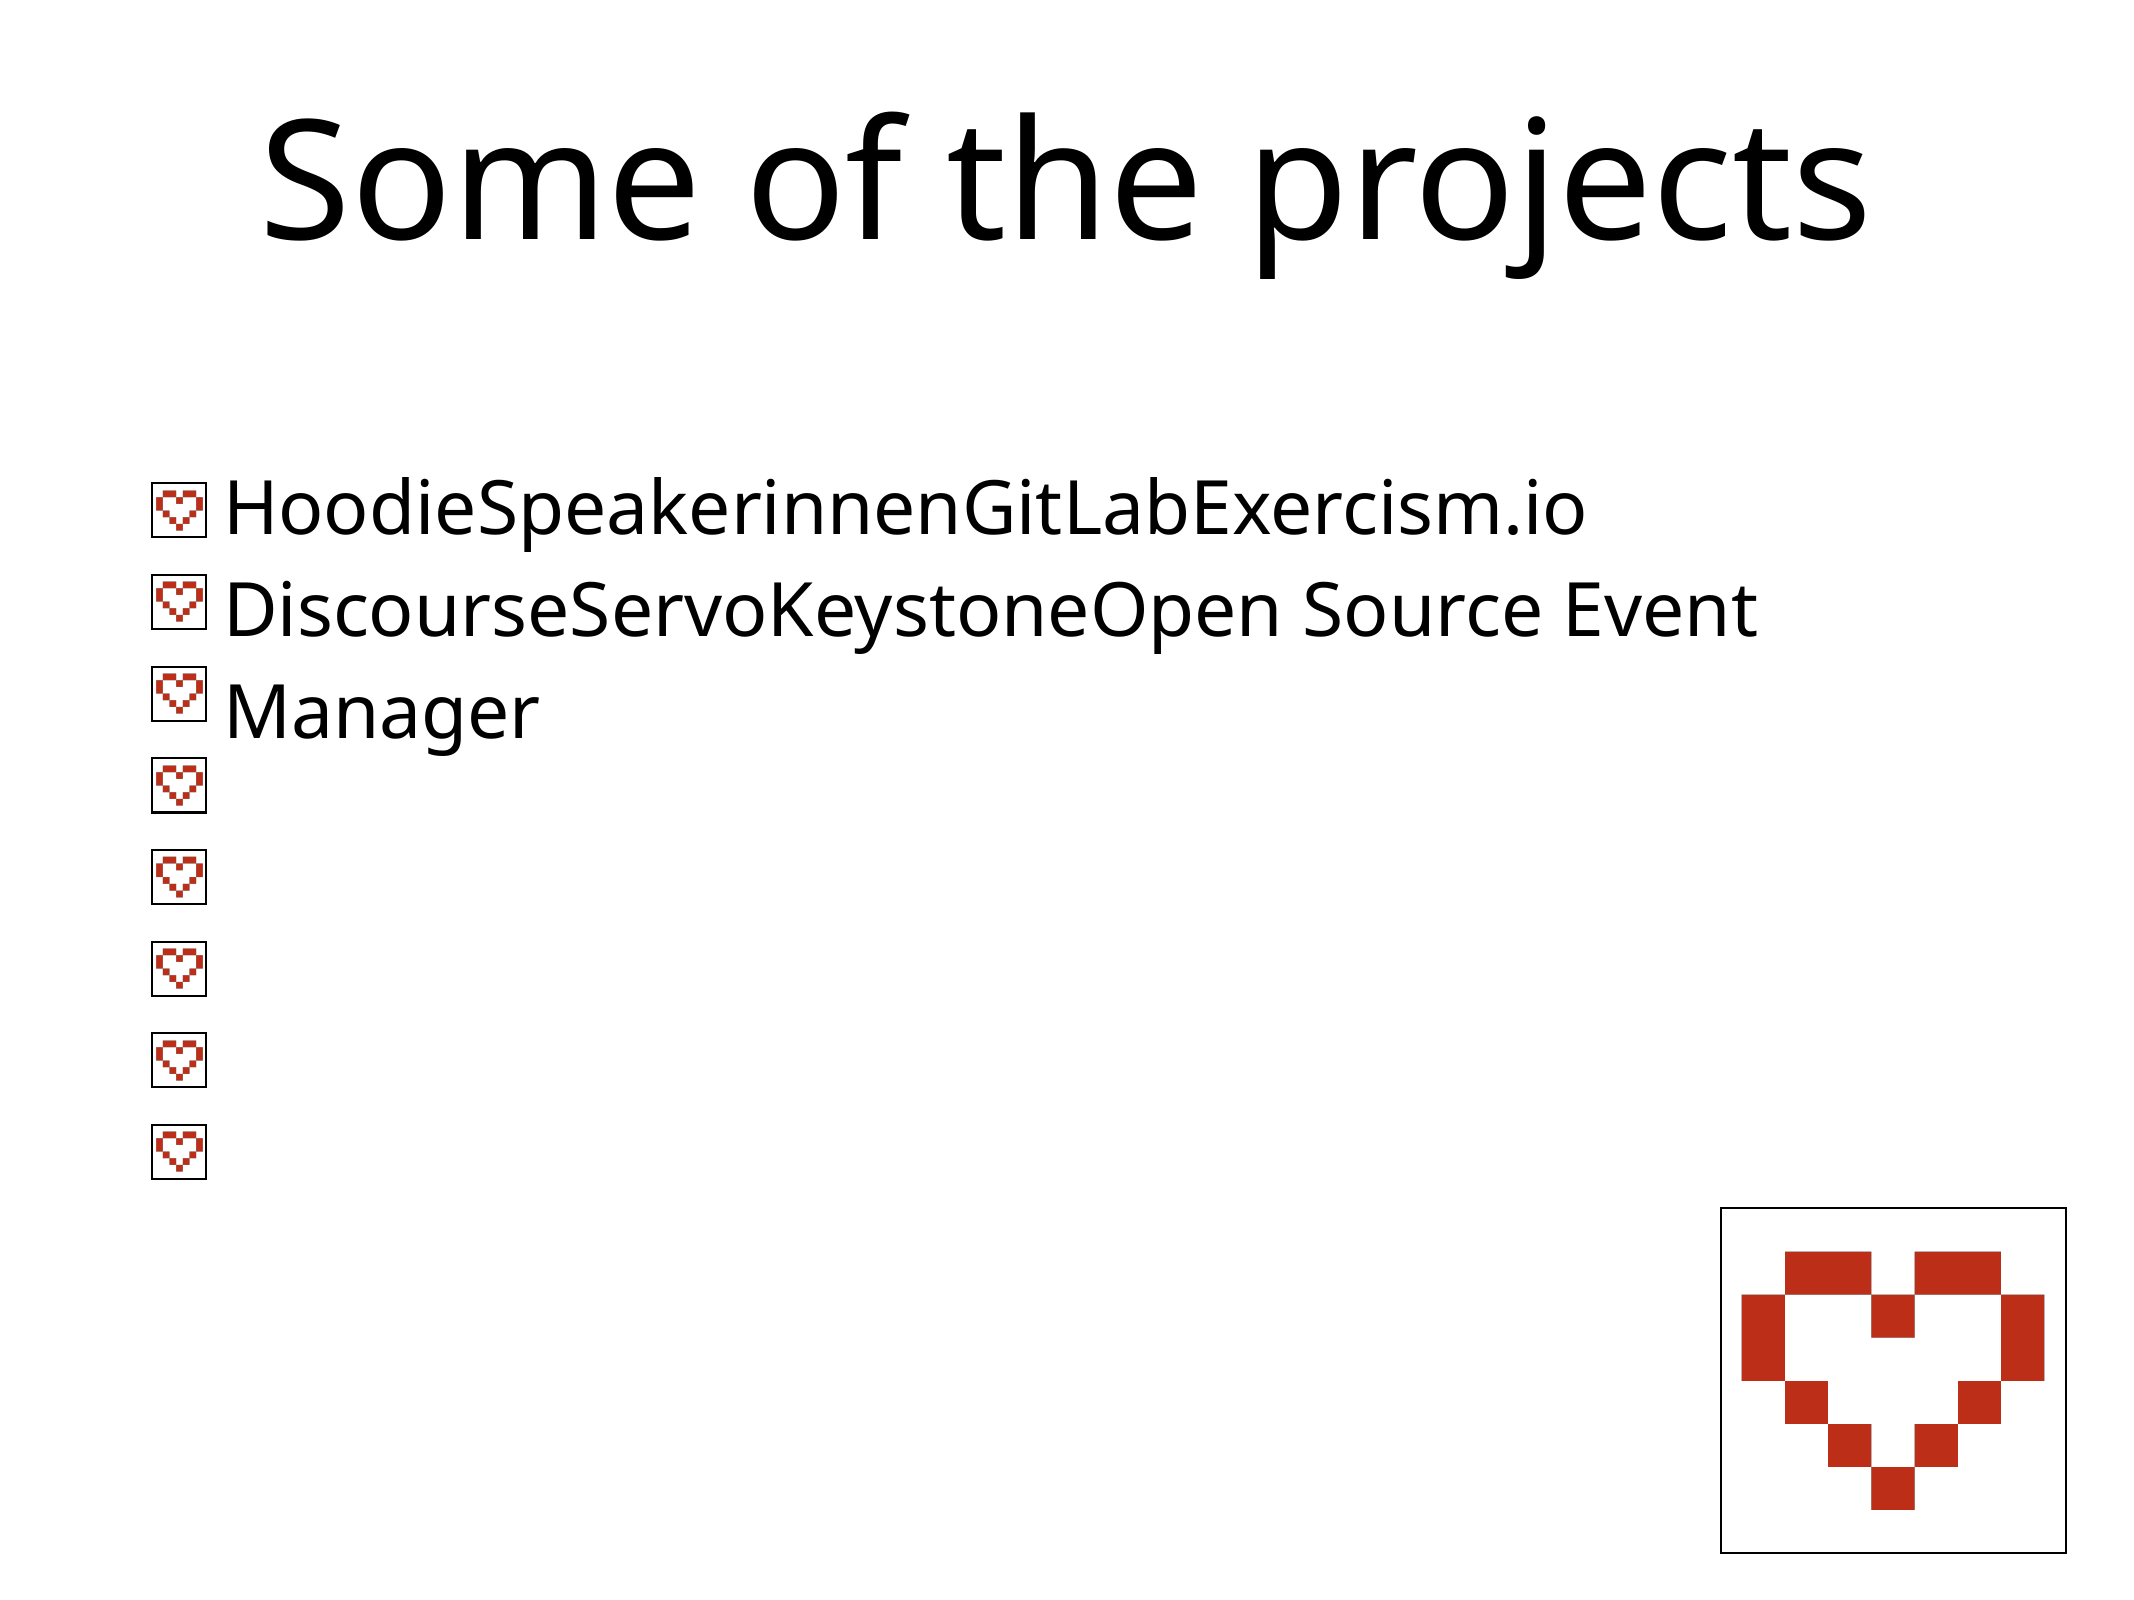

Some of the projects
Hoodie Speakerinnen GitLab Exercism.io Discourse Servo Keystone Open Source Event Manager